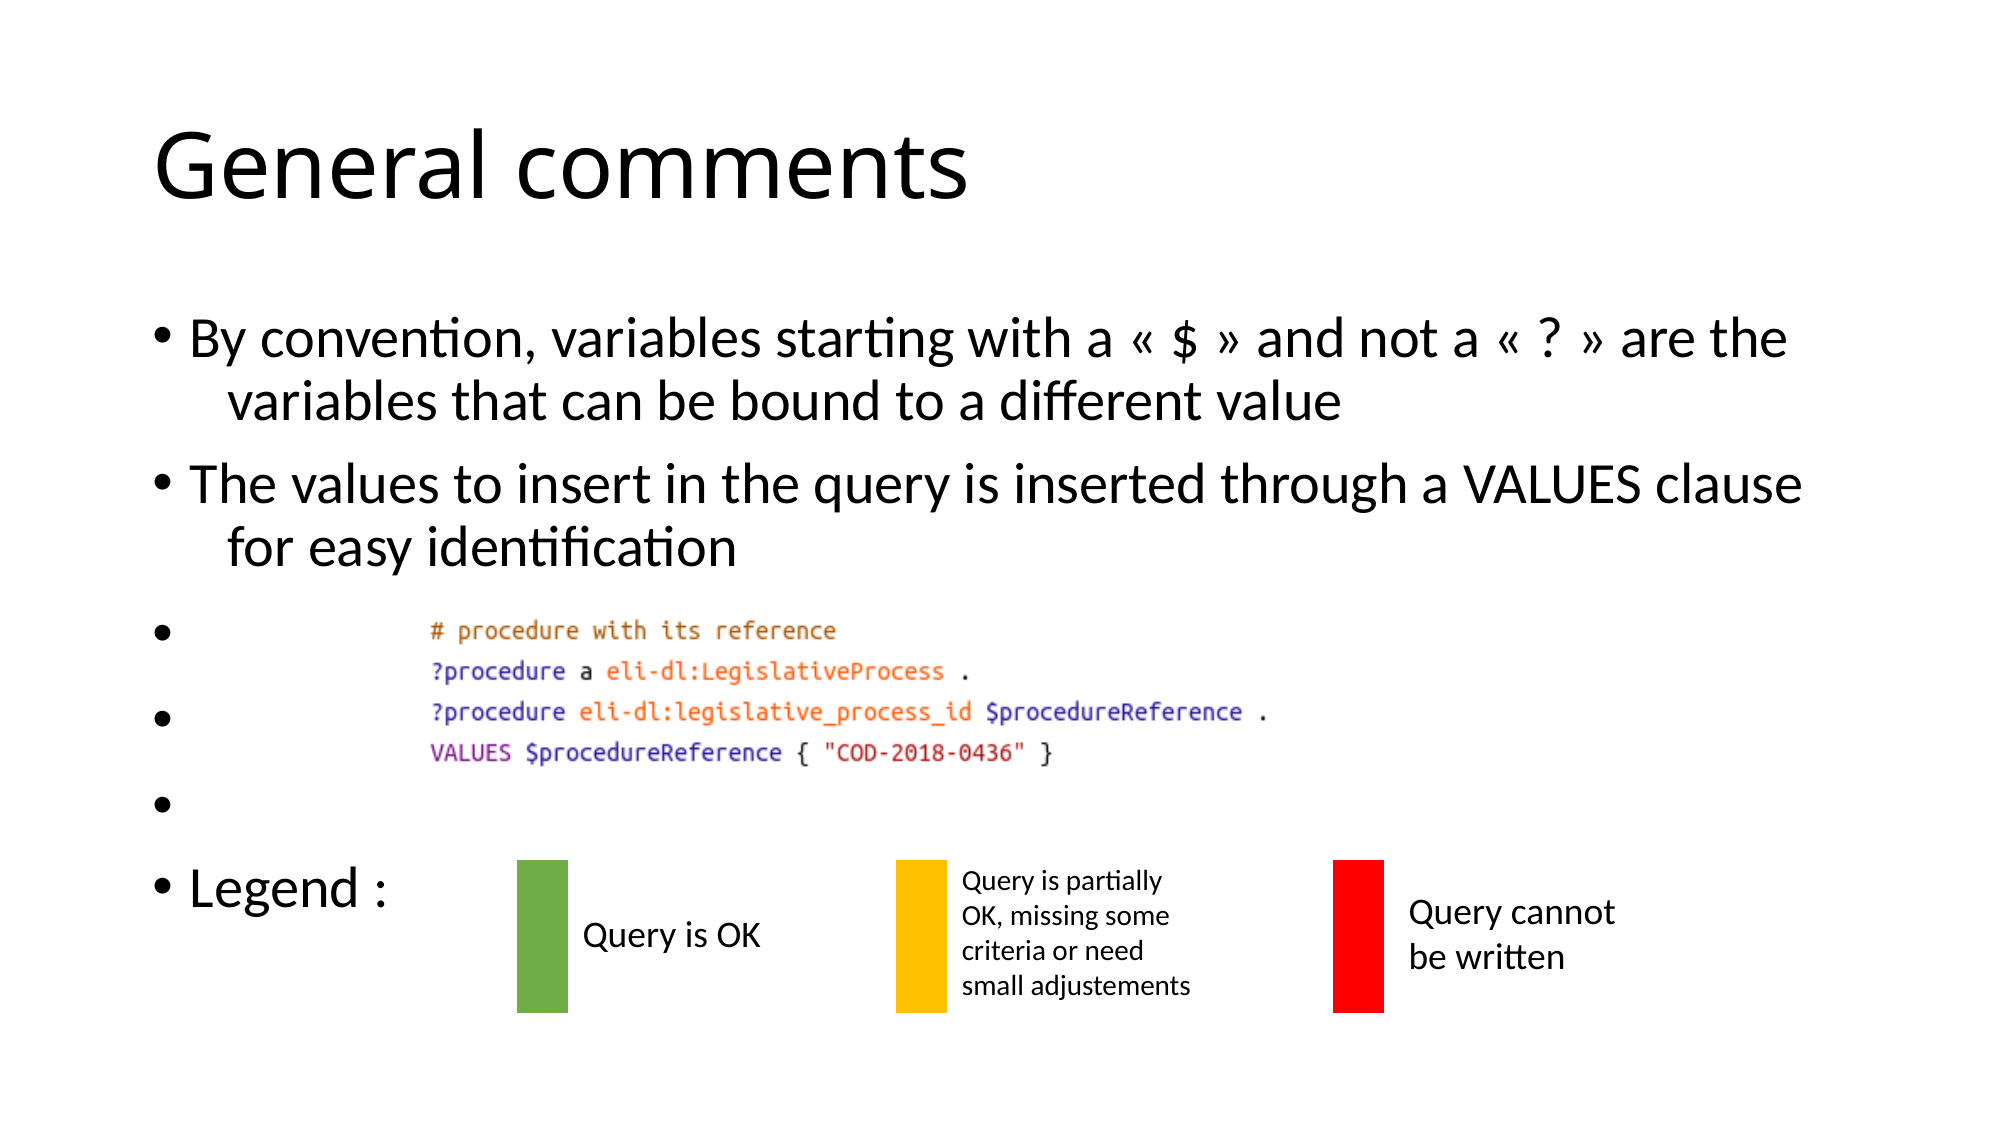

# General comments
By convention, variables starting with a « $ » and not a « ? » are the variables that can be bound to a different value
The values to insert in the query is inserted through a VALUES clause for easy identification
Legend :
Query is partially OK, missing some criteria or need small adjustements
Query cannot be written
Query is OK